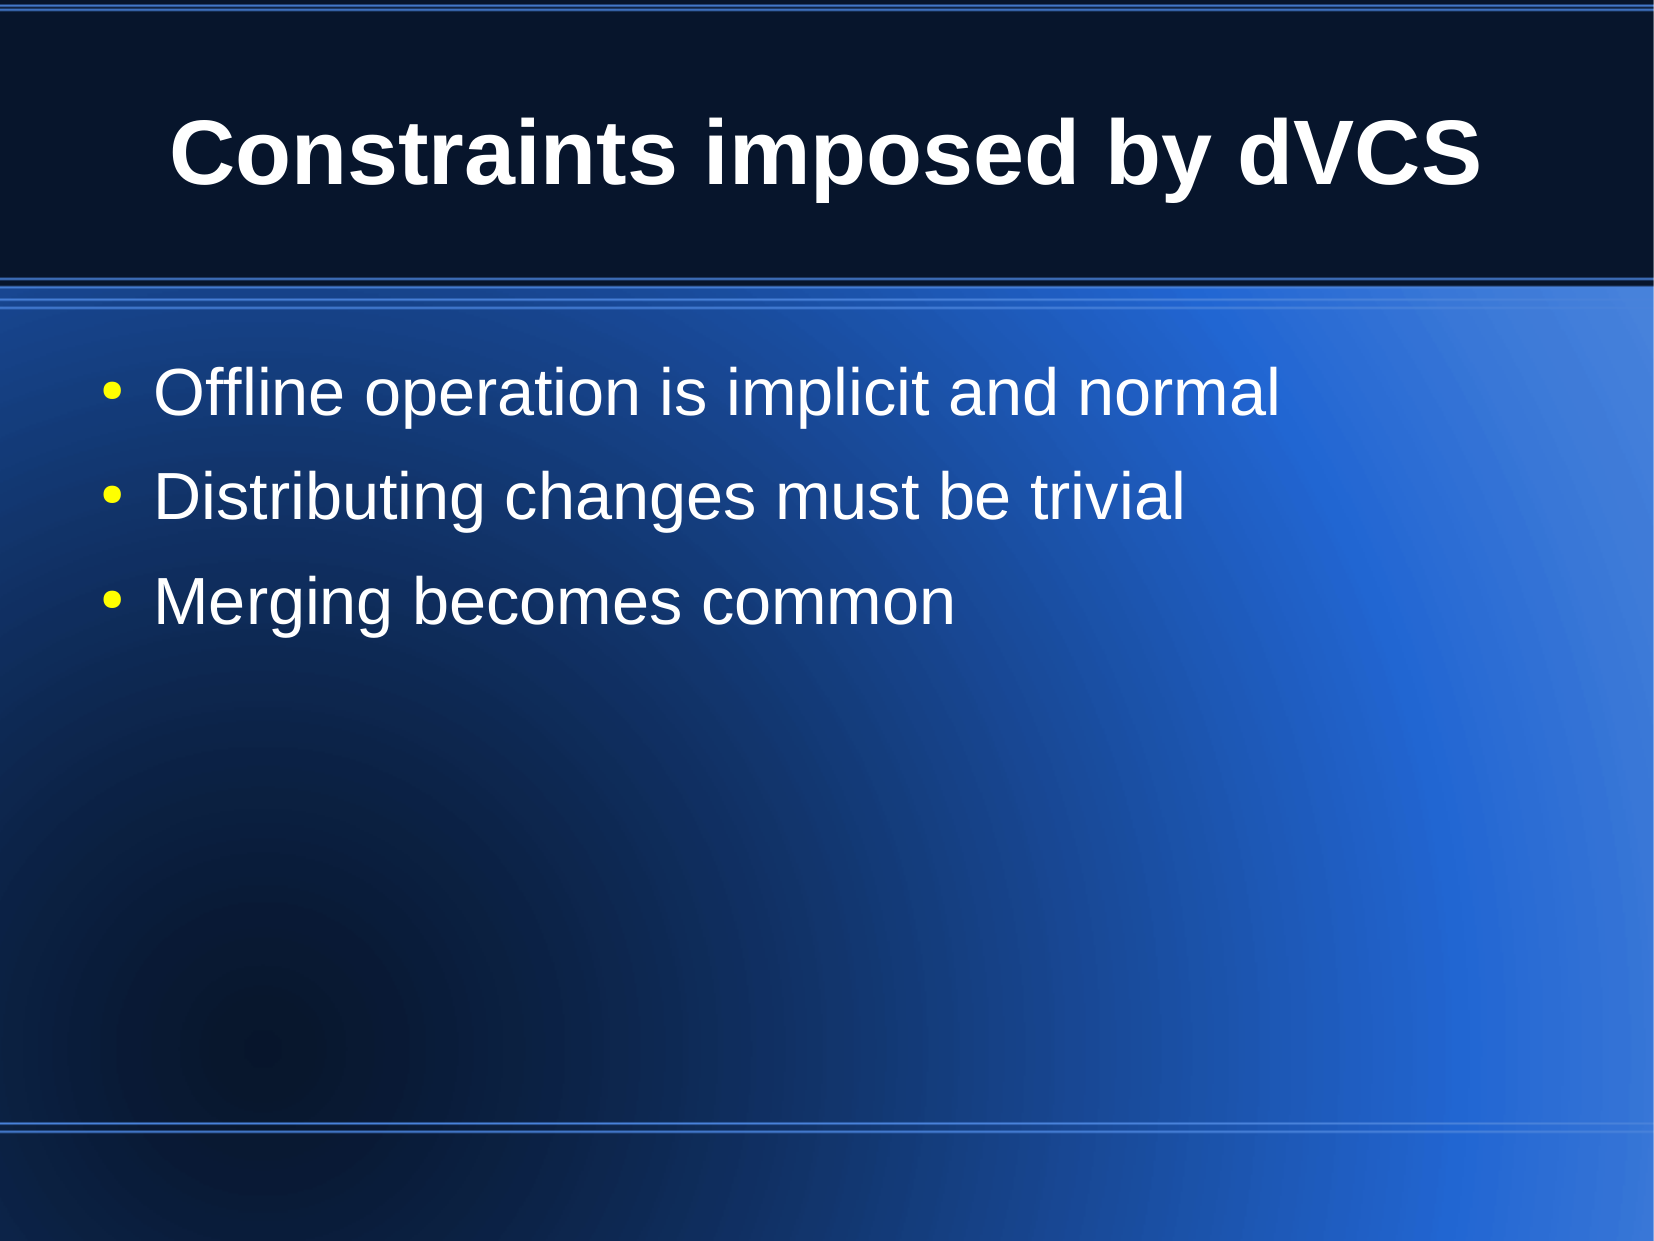

# Constraints imposed by dVCS
Offline operation is implicit and normal
Distributing changes must be trivial
Merging becomes common